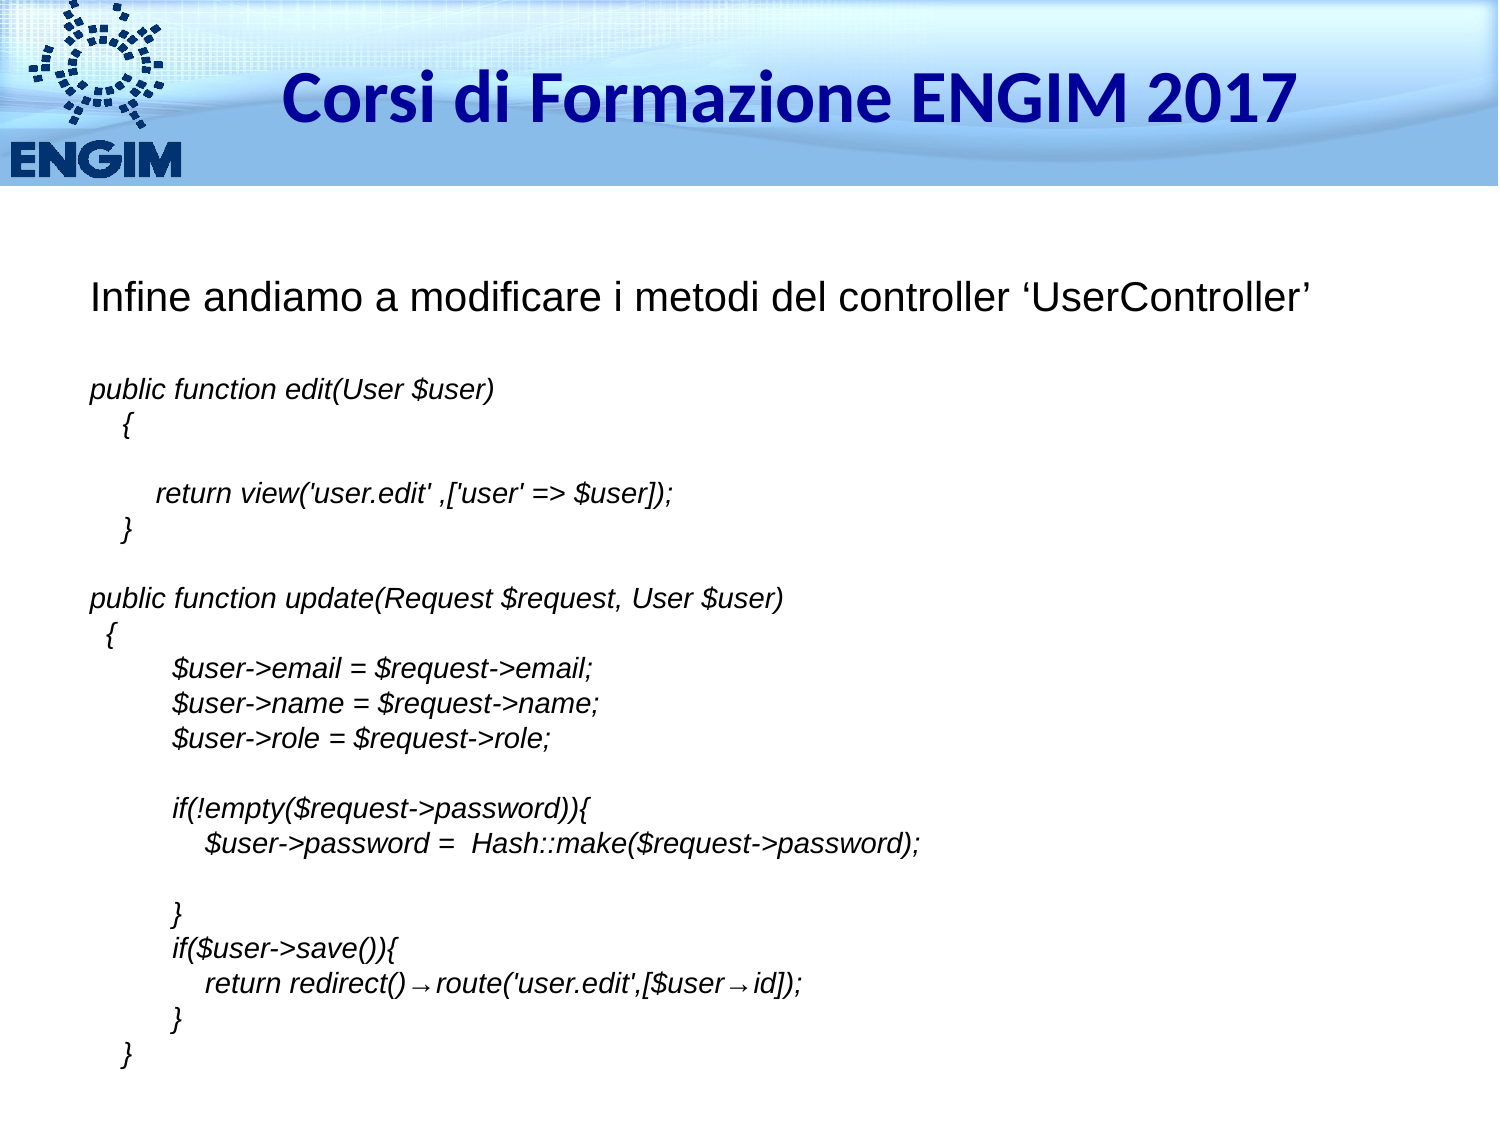

Corsi di Formazione ENGIM 2017
Infine andiamo a modificare i metodi del controller ‘UserController’
public function edit(User $user)
 {
 return view('user.edit' ,['user' => $user]);
 }
public function update(Request $request, User $user)
 {
 $user->email = $request->email;
 $user->name = $request->name;
 $user->role = $request->role;
 if(!empty($request->password)){
 $user->password = Hash::make($request->password);
 }
 if($user->save()){
 return redirect()→route('user.edit',[$user→id]);
 }
 }